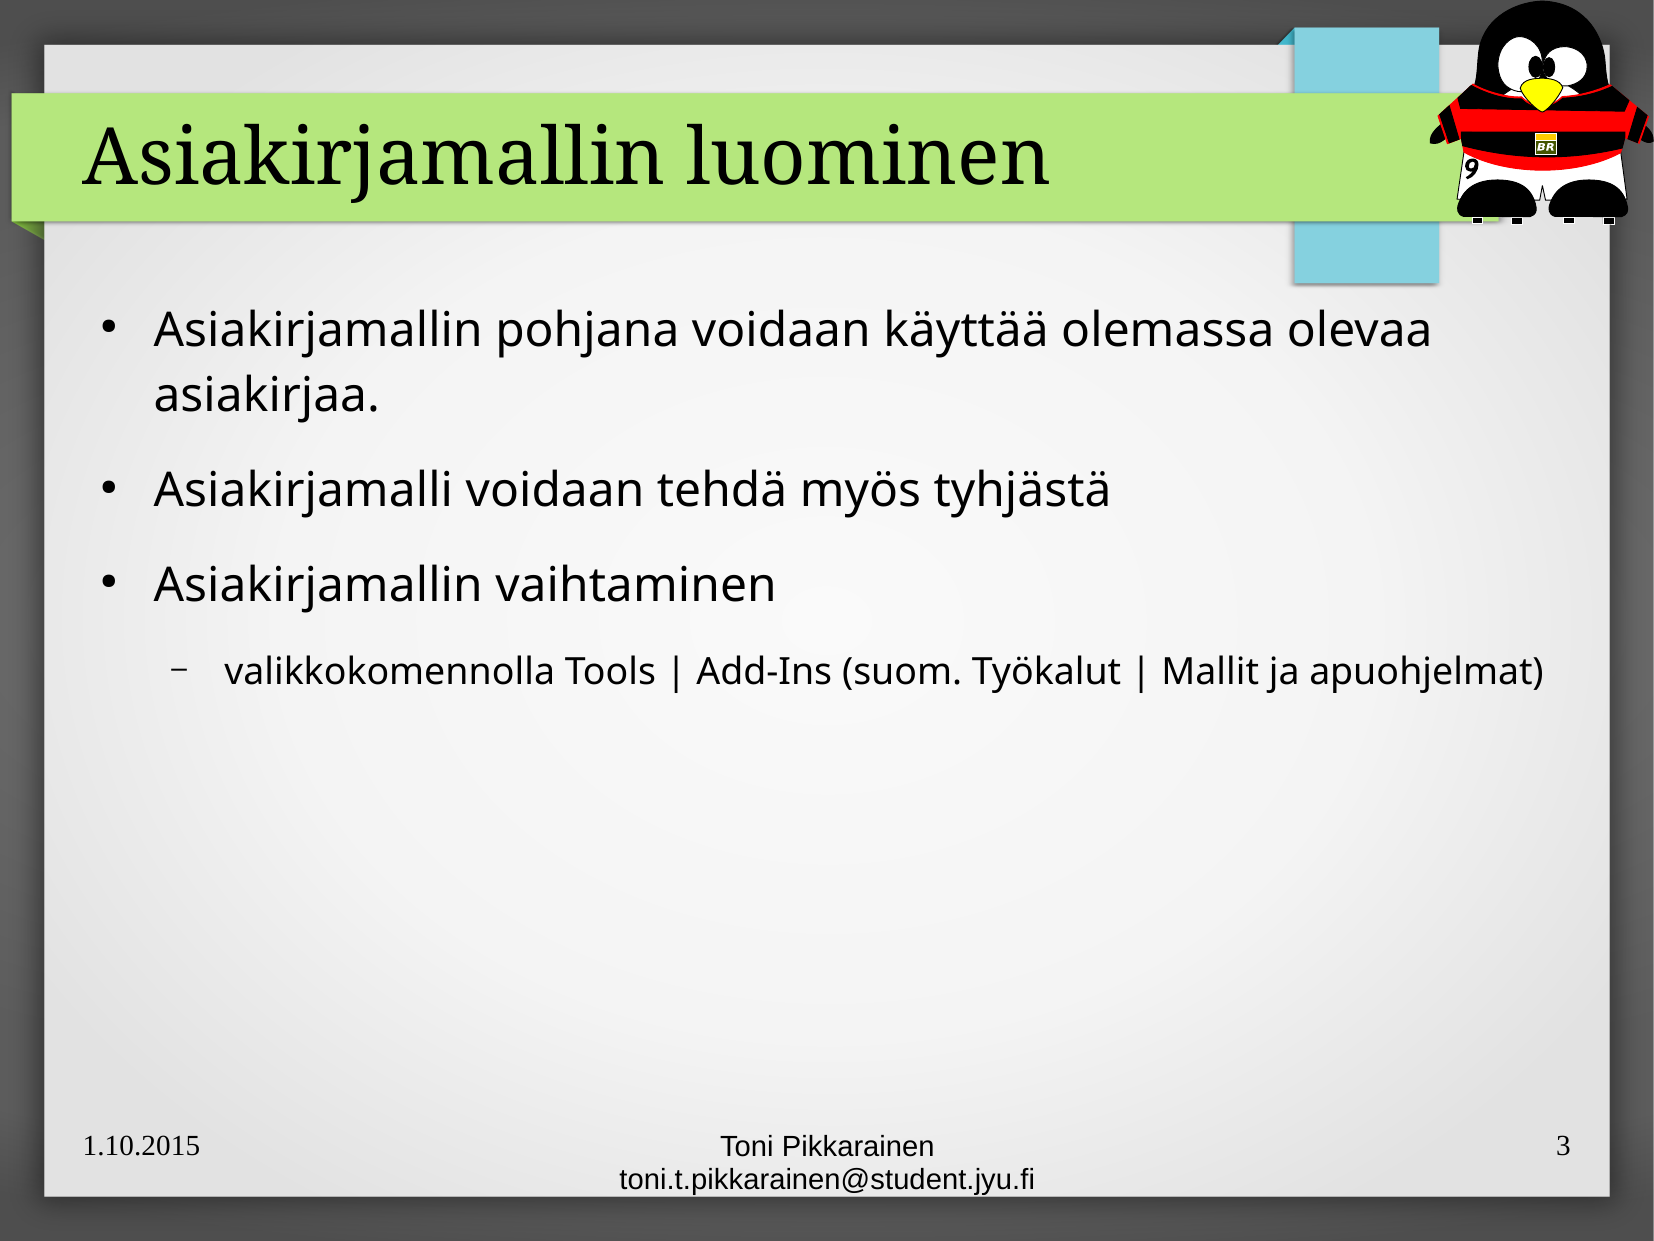

# Asiakirjamallin luominen
Asiakirjamallin pohjana voidaan käyttää olemassa olevaa asiakirjaa.
Asiakirjamalli voidaan tehdä myös tyhjästä
Asiakirjamallin vaihtaminen
valikkokomennolla Tools | Add-Ins (suom. Työkalut | Mallit ja apuohjelmat)
1.10.2015
3